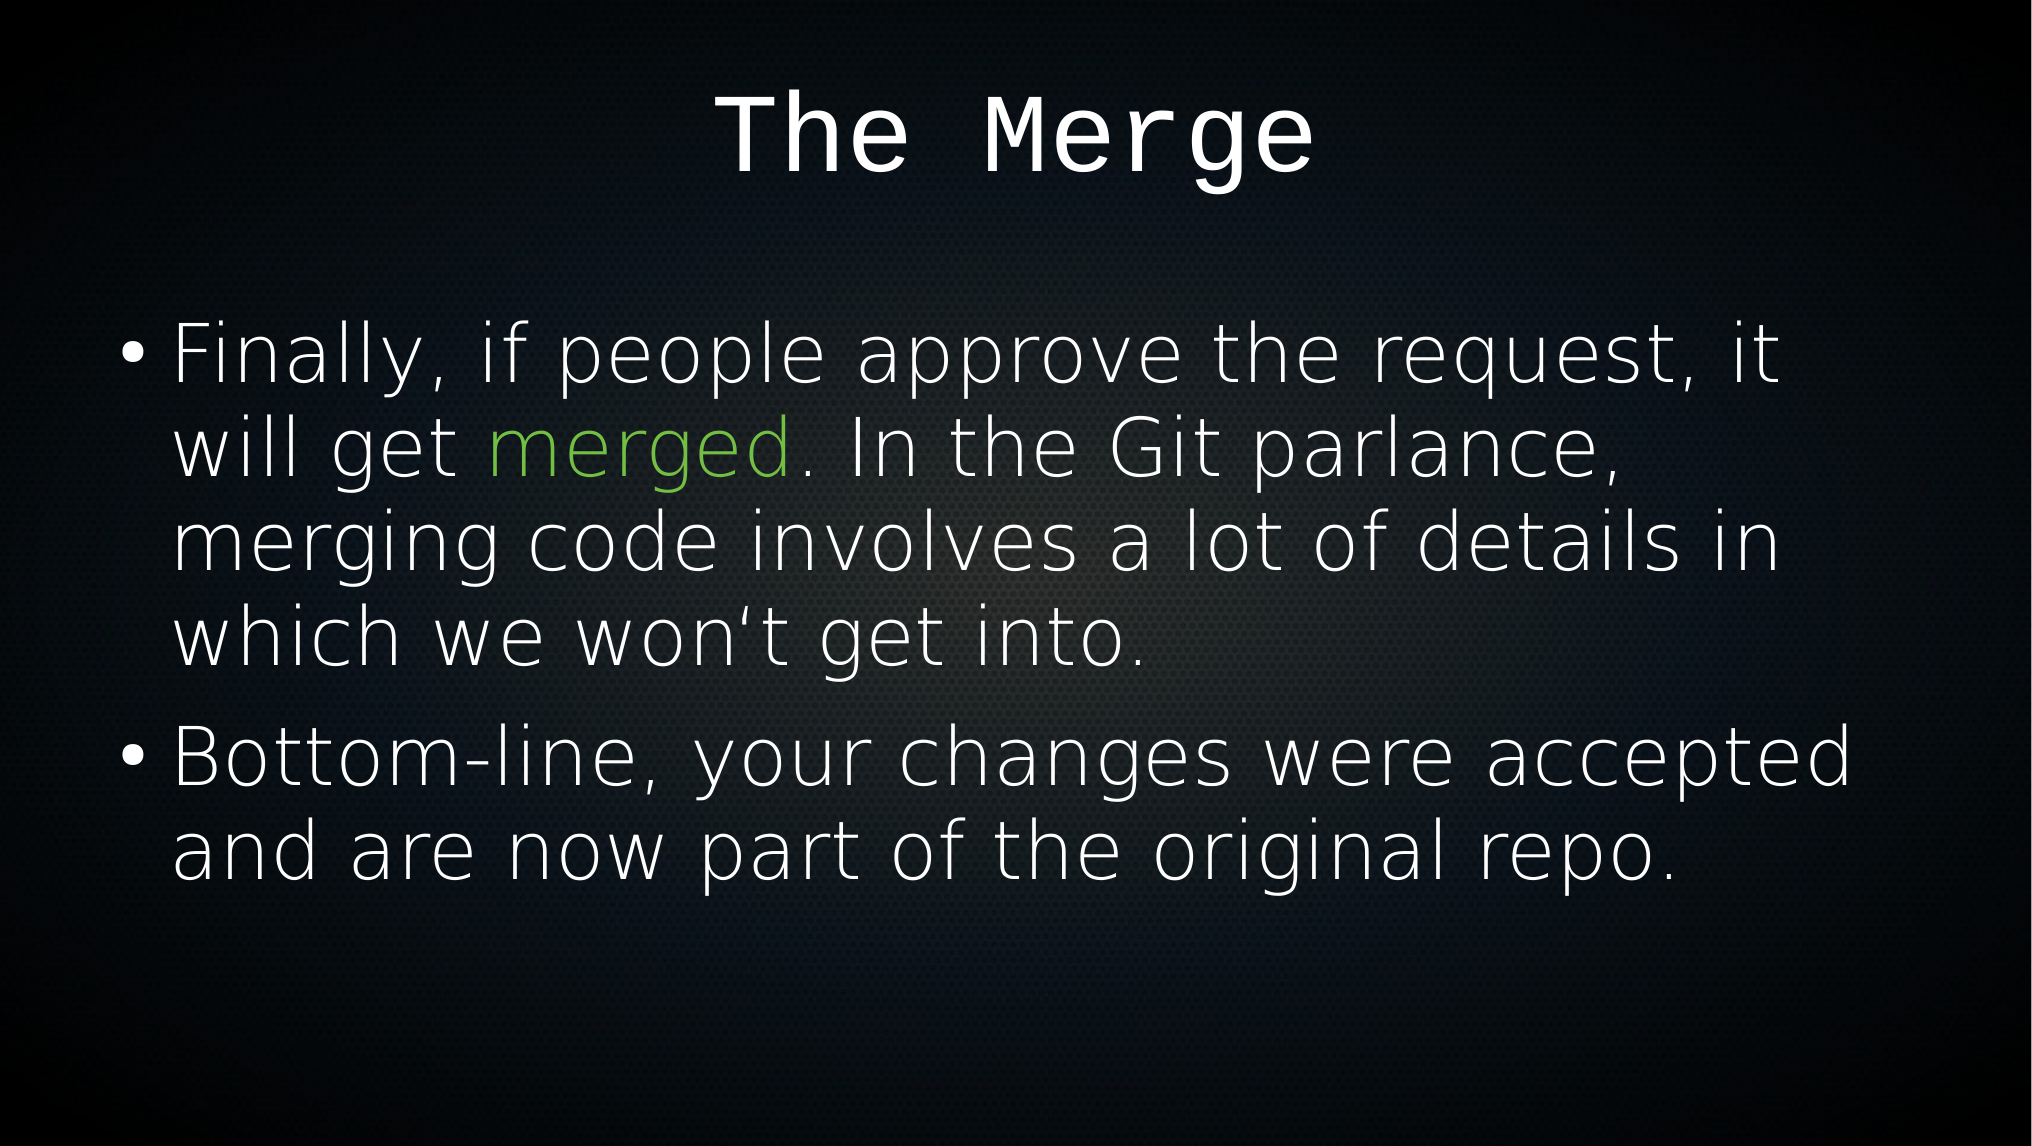

# The Merge
Finally, if people approve the request, it will get merged. In the Git parlance, merging code involves a lot of details in which we won‘t get into.
Bottom-line, your changes were accepted and are now part of the original repo.